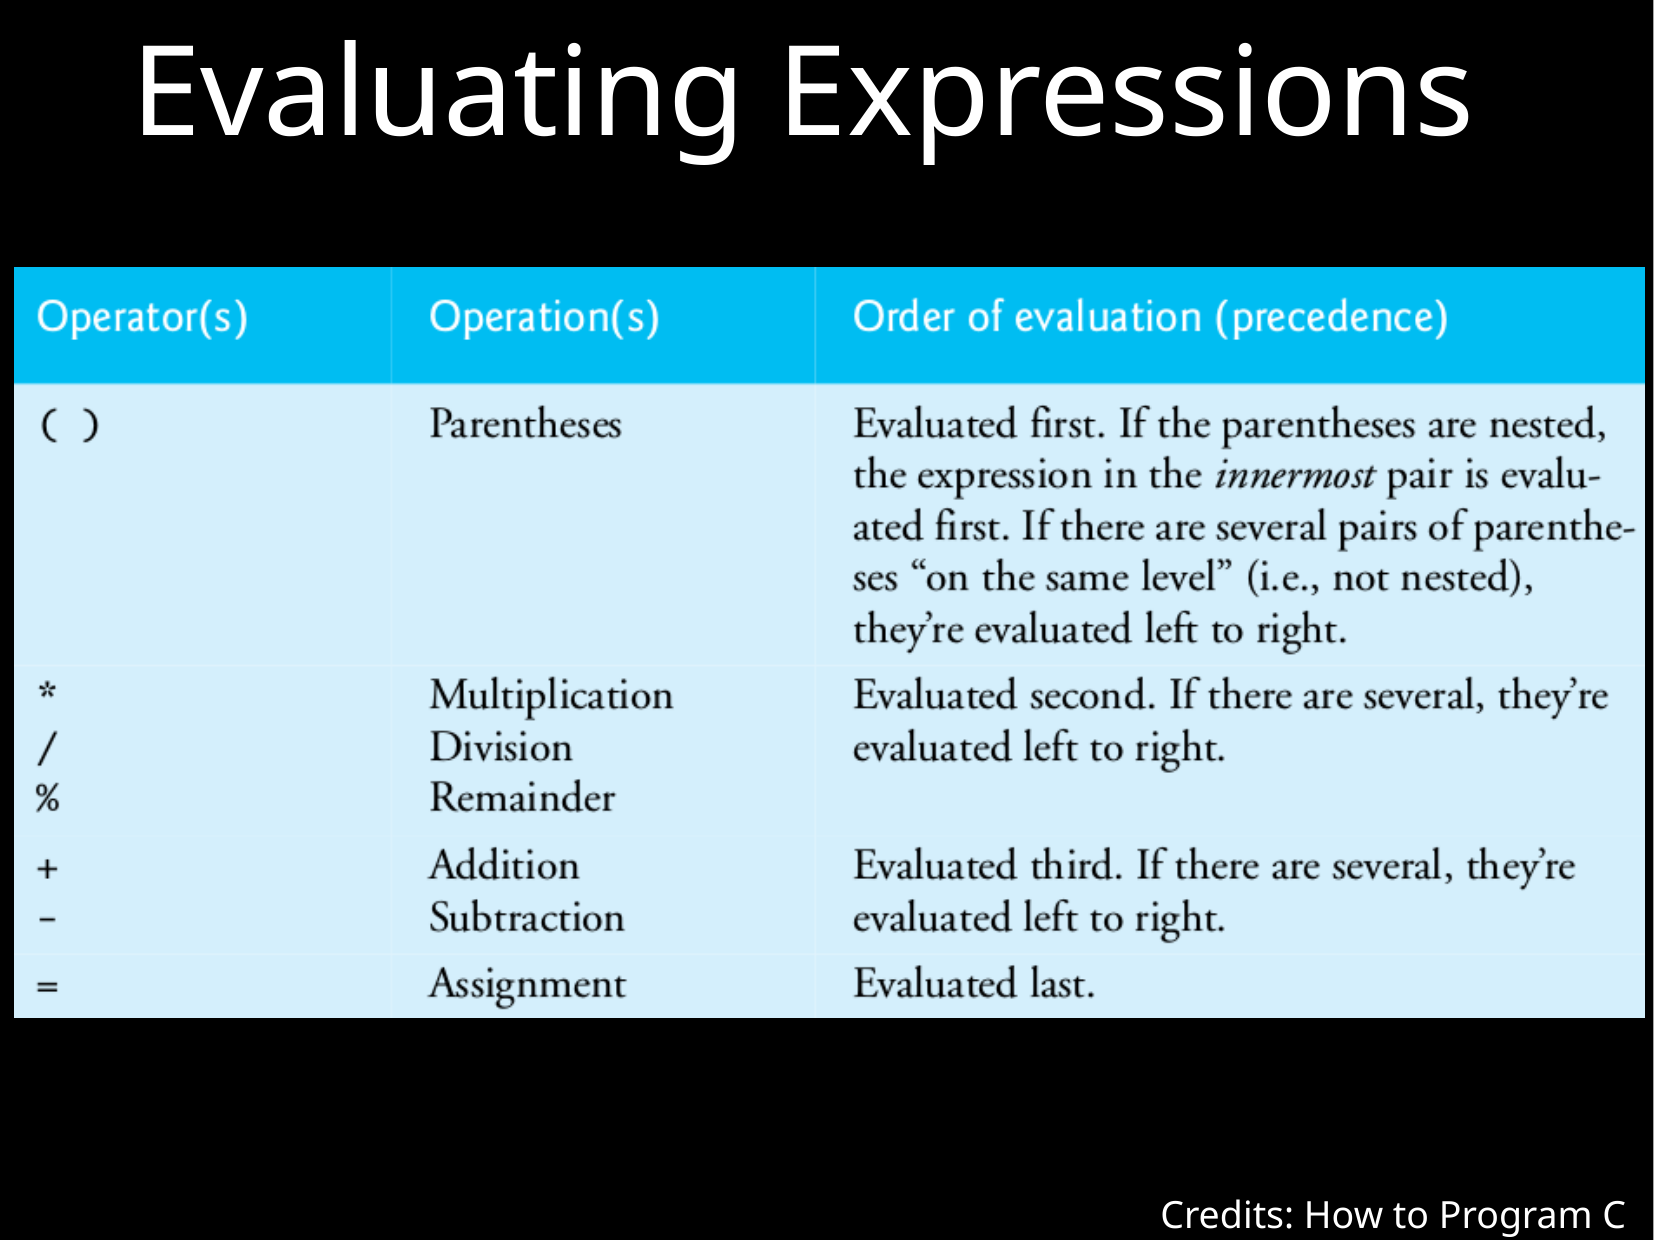

Evaluating Expressions
Credits: How to Program C